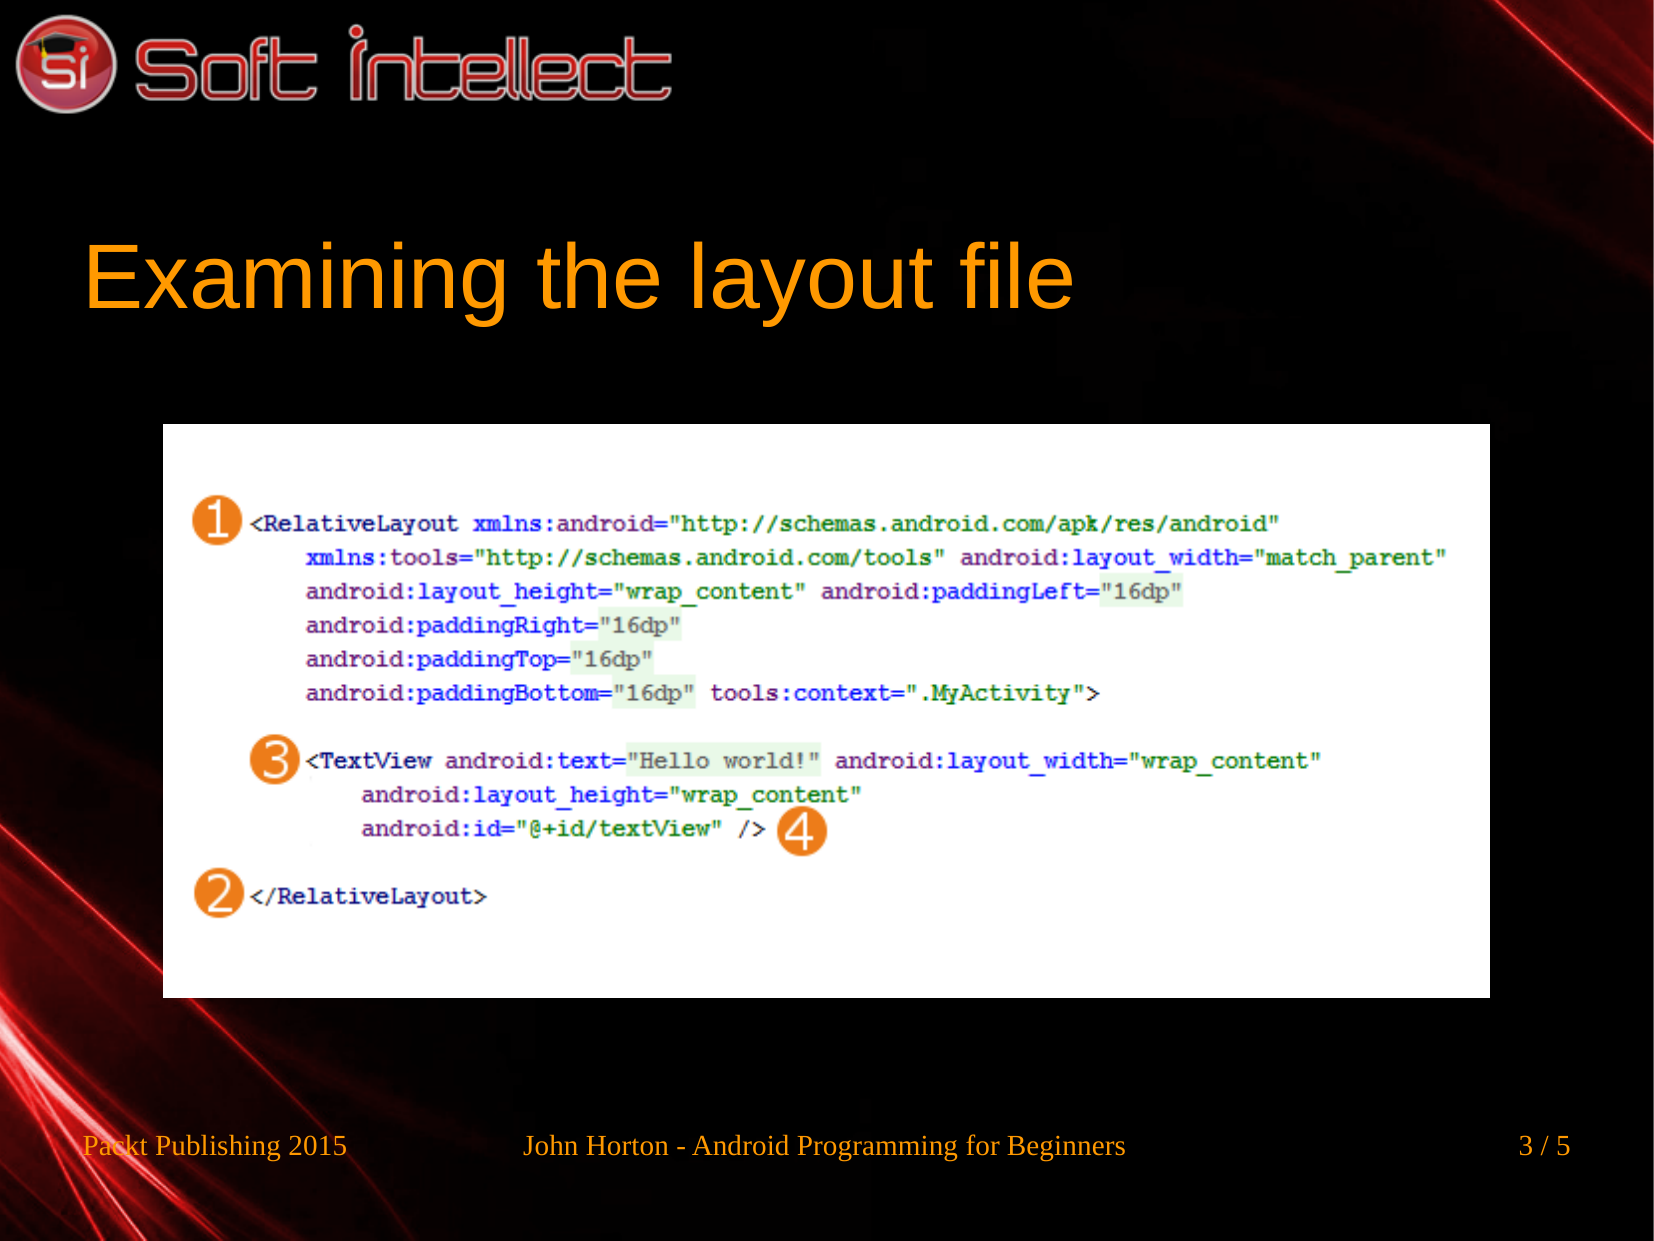

# Examining the layout file
Packt Publishing 2015
John Horton - Android Programming for Beginners
3